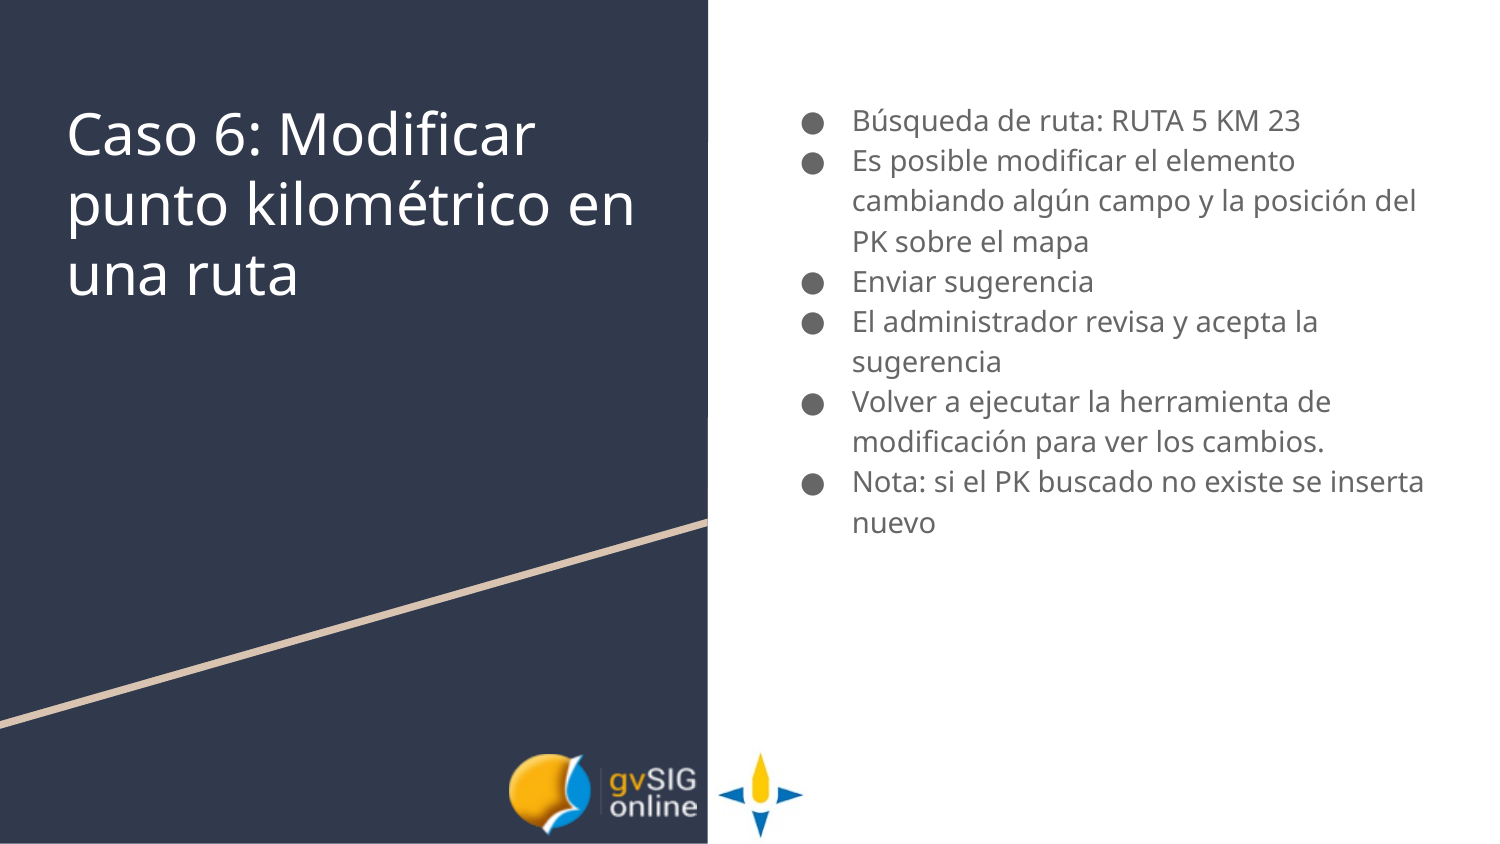

# Caso 6: Modificar punto kilométrico en una ruta
Búsqueda de ruta: RUTA 5 KM 23
Es posible modificar el elemento cambiando algún campo y la posición del PK sobre el mapa
Enviar sugerencia
El administrador revisa y acepta la sugerencia
Volver a ejecutar la herramienta de modificación para ver los cambios.
Nota: si el PK buscado no existe se inserta nuevo